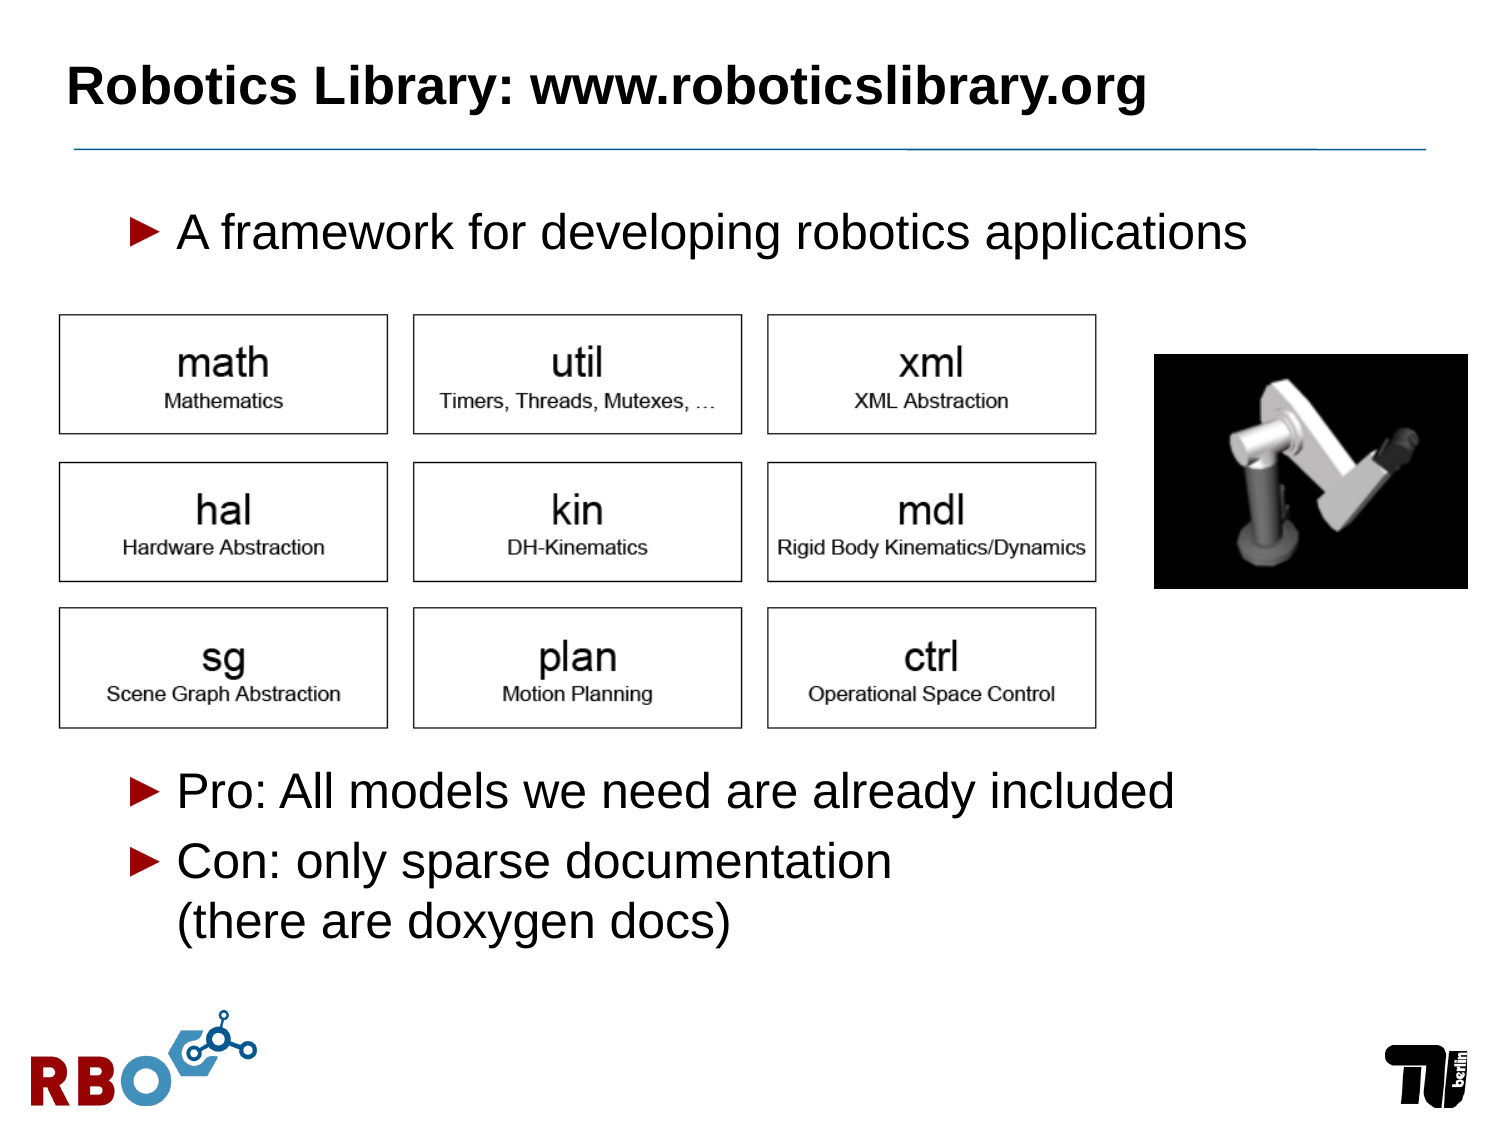

# Robotics Library: www.roboticslibrary.org
A framework for developing robotics applications
Pro: All models we need are already included
Con: only sparse documentation
(there are doxygen docs)